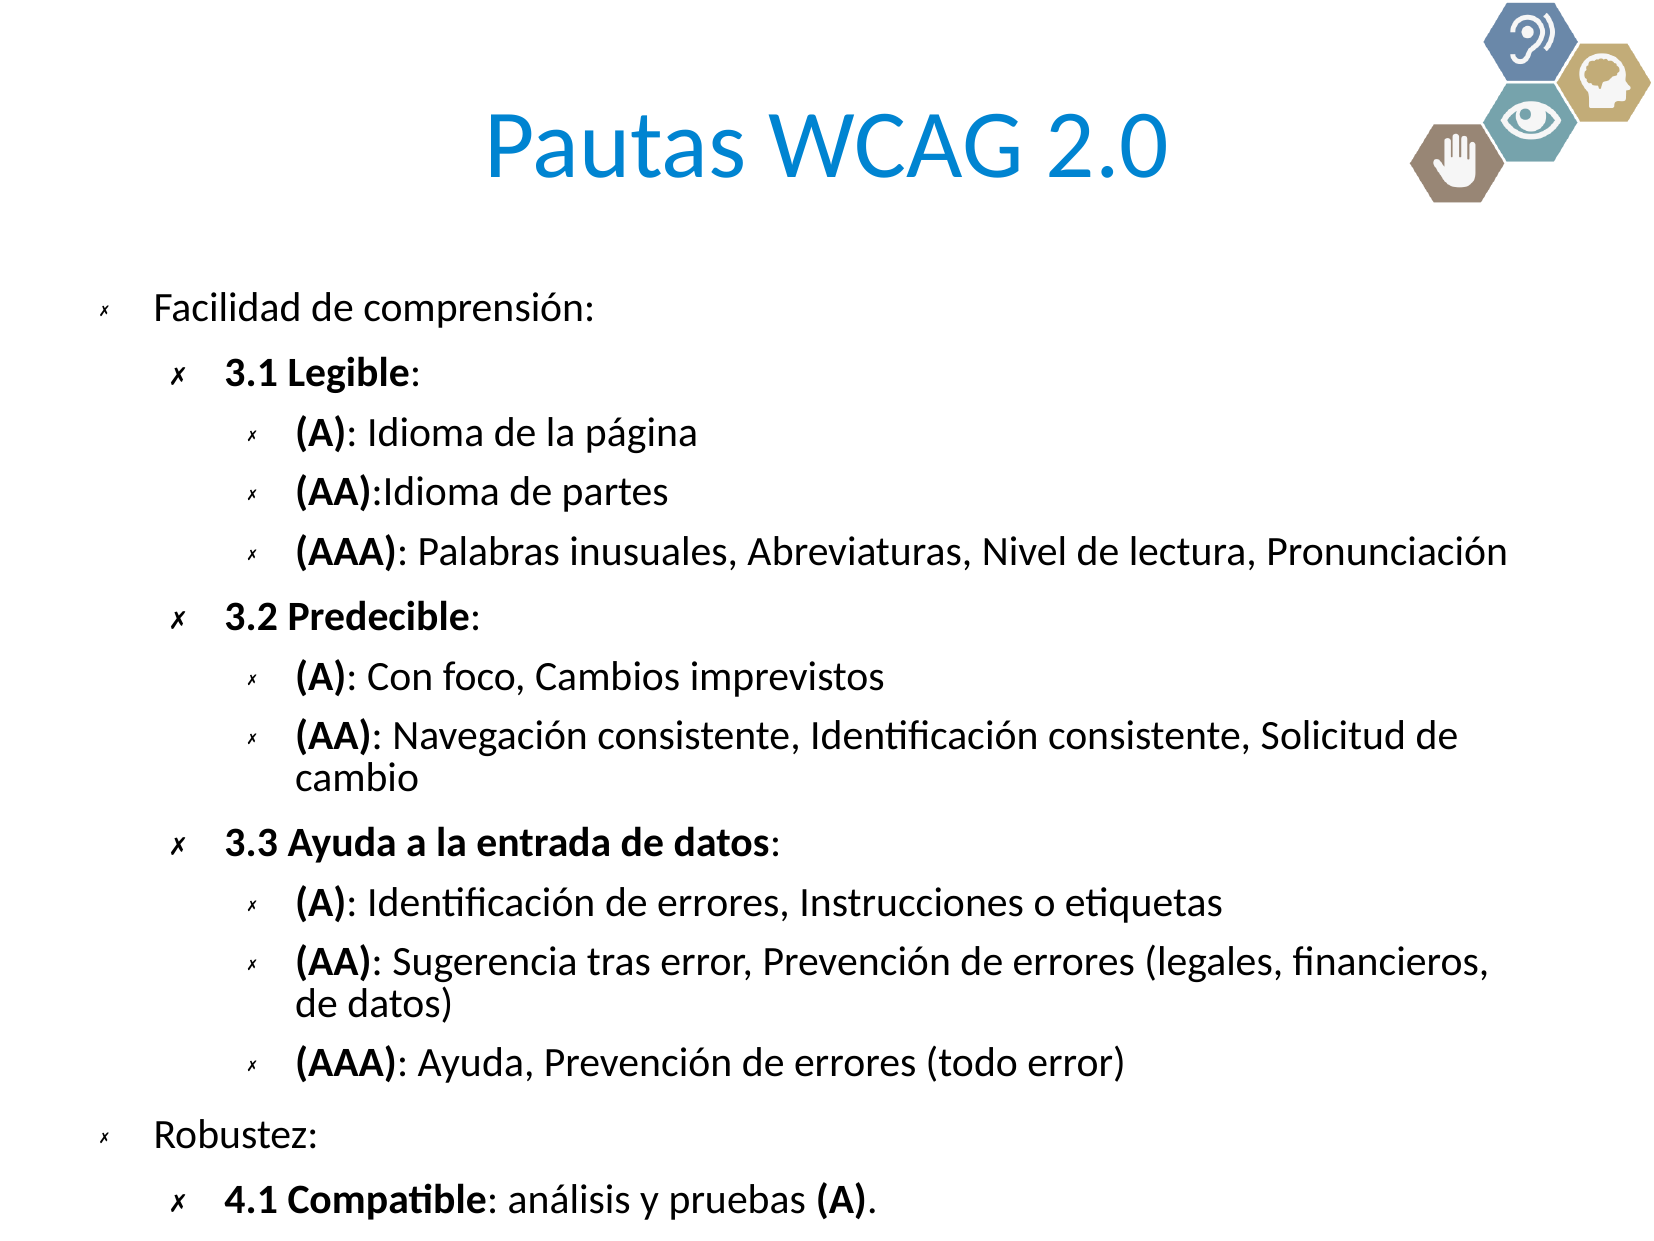

# Pautas WCAG 2.0
Facilidad de comprensión:
3.1 Legible:
(A): Idioma de la página
(AA):Idioma de partes
(AAA): Palabras inusuales, Abreviaturas, Nivel de lectura, Pronunciación
3.2 Predecible:
(A): Con foco, Cambios imprevistos
(AA): Navegación consistente, Identificación consistente, Solicitud de cambio
3.3 Ayuda a la entrada de datos:
(A): Identificación de errores, Instrucciones o etiquetas
(AA): Sugerencia tras error, Prevención de errores (legales, financieros, de datos)
(AAA): Ayuda, Prevención de errores (todo error)
Robustez:
4.1 Compatible: análisis y pruebas (A).